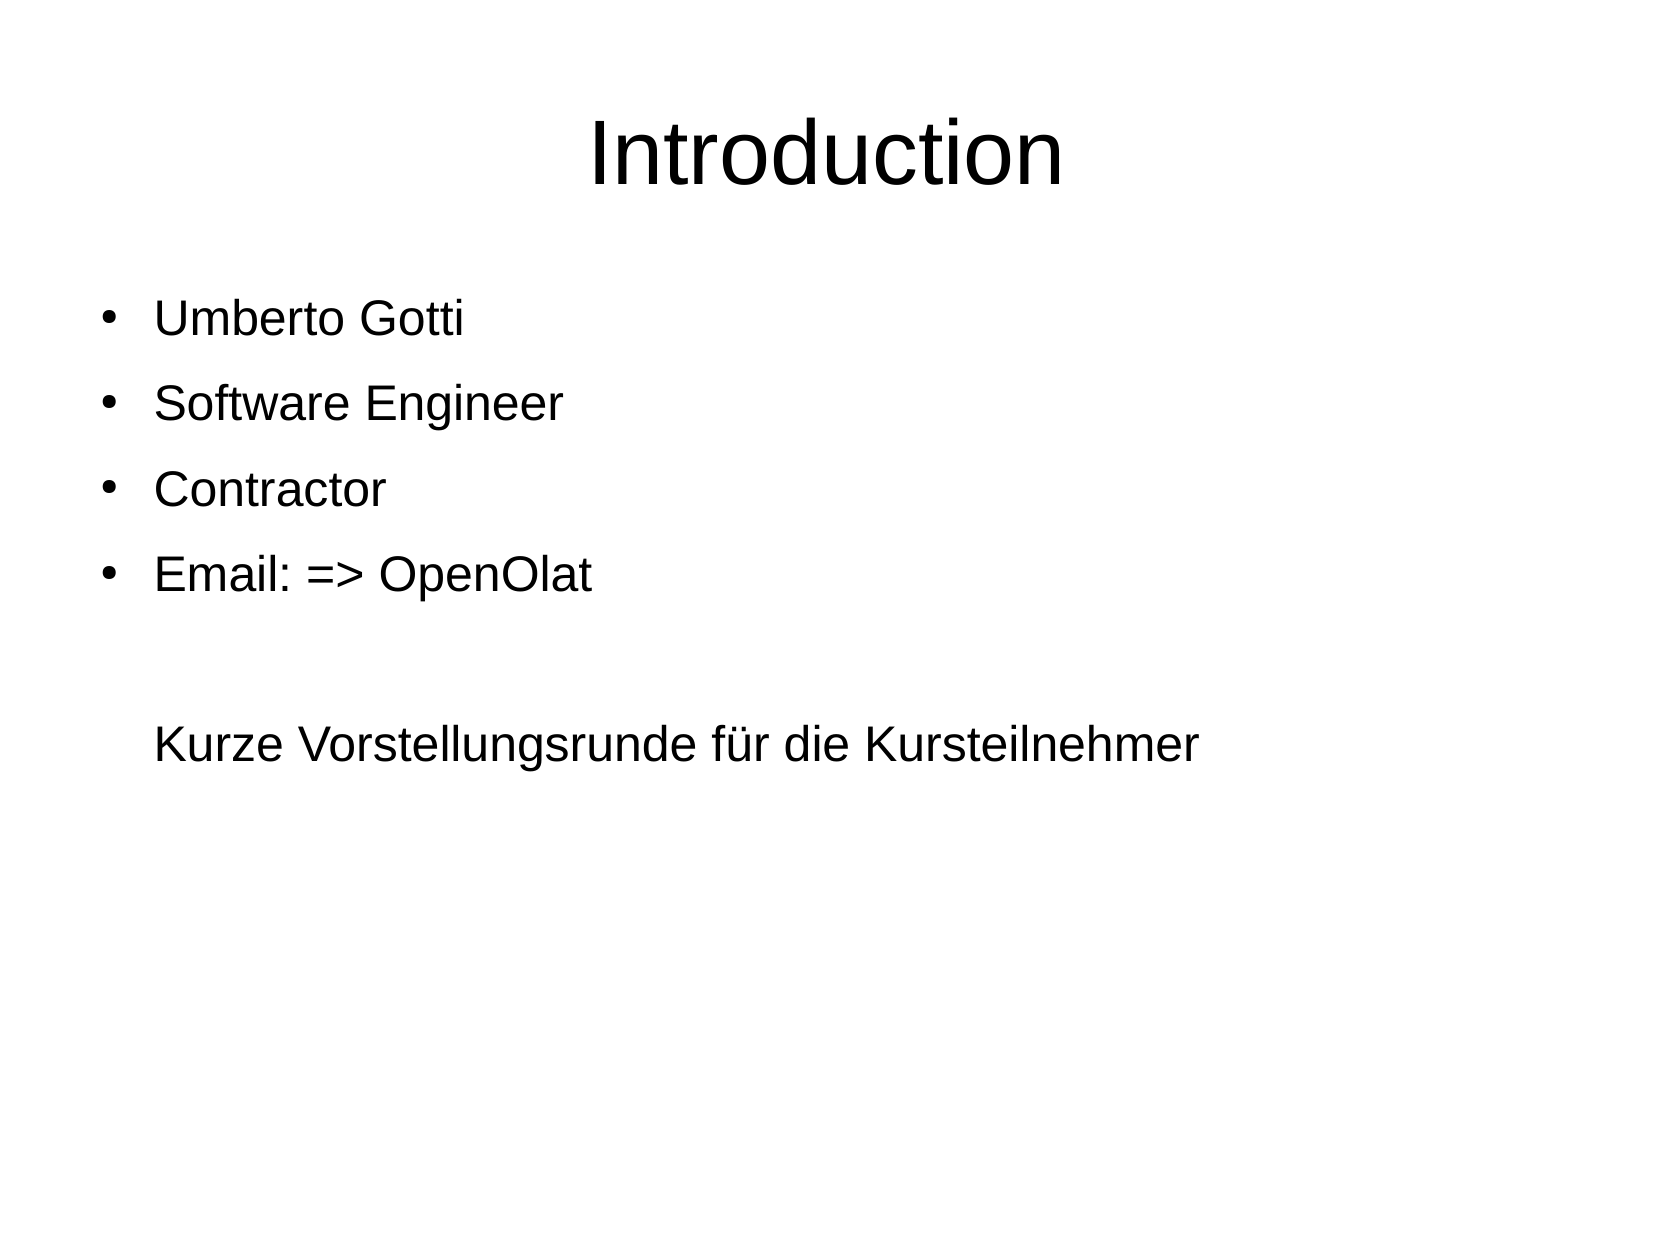

# Introduction
Umberto Gotti
Software Engineer
Contractor
Email: => OpenOlat
Kurze Vorstellungsrunde für die Kursteilnehmer